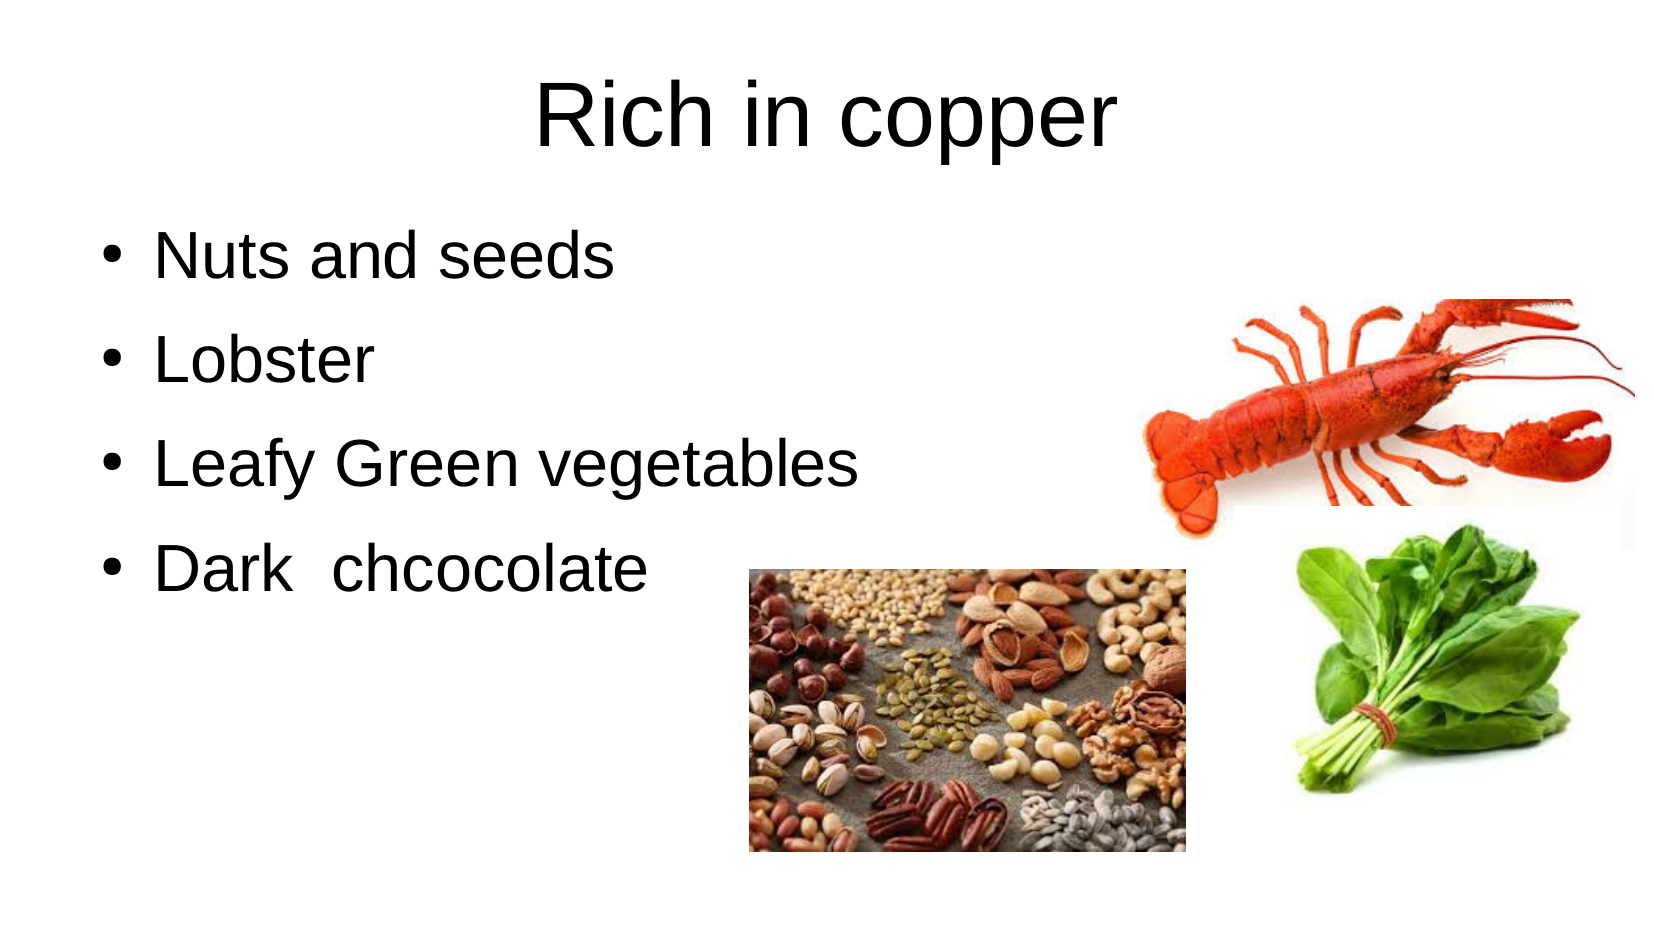

# Rich in copper
Nuts and seeds
Lobster
Leafy Green vegetables
Dark chcocolate